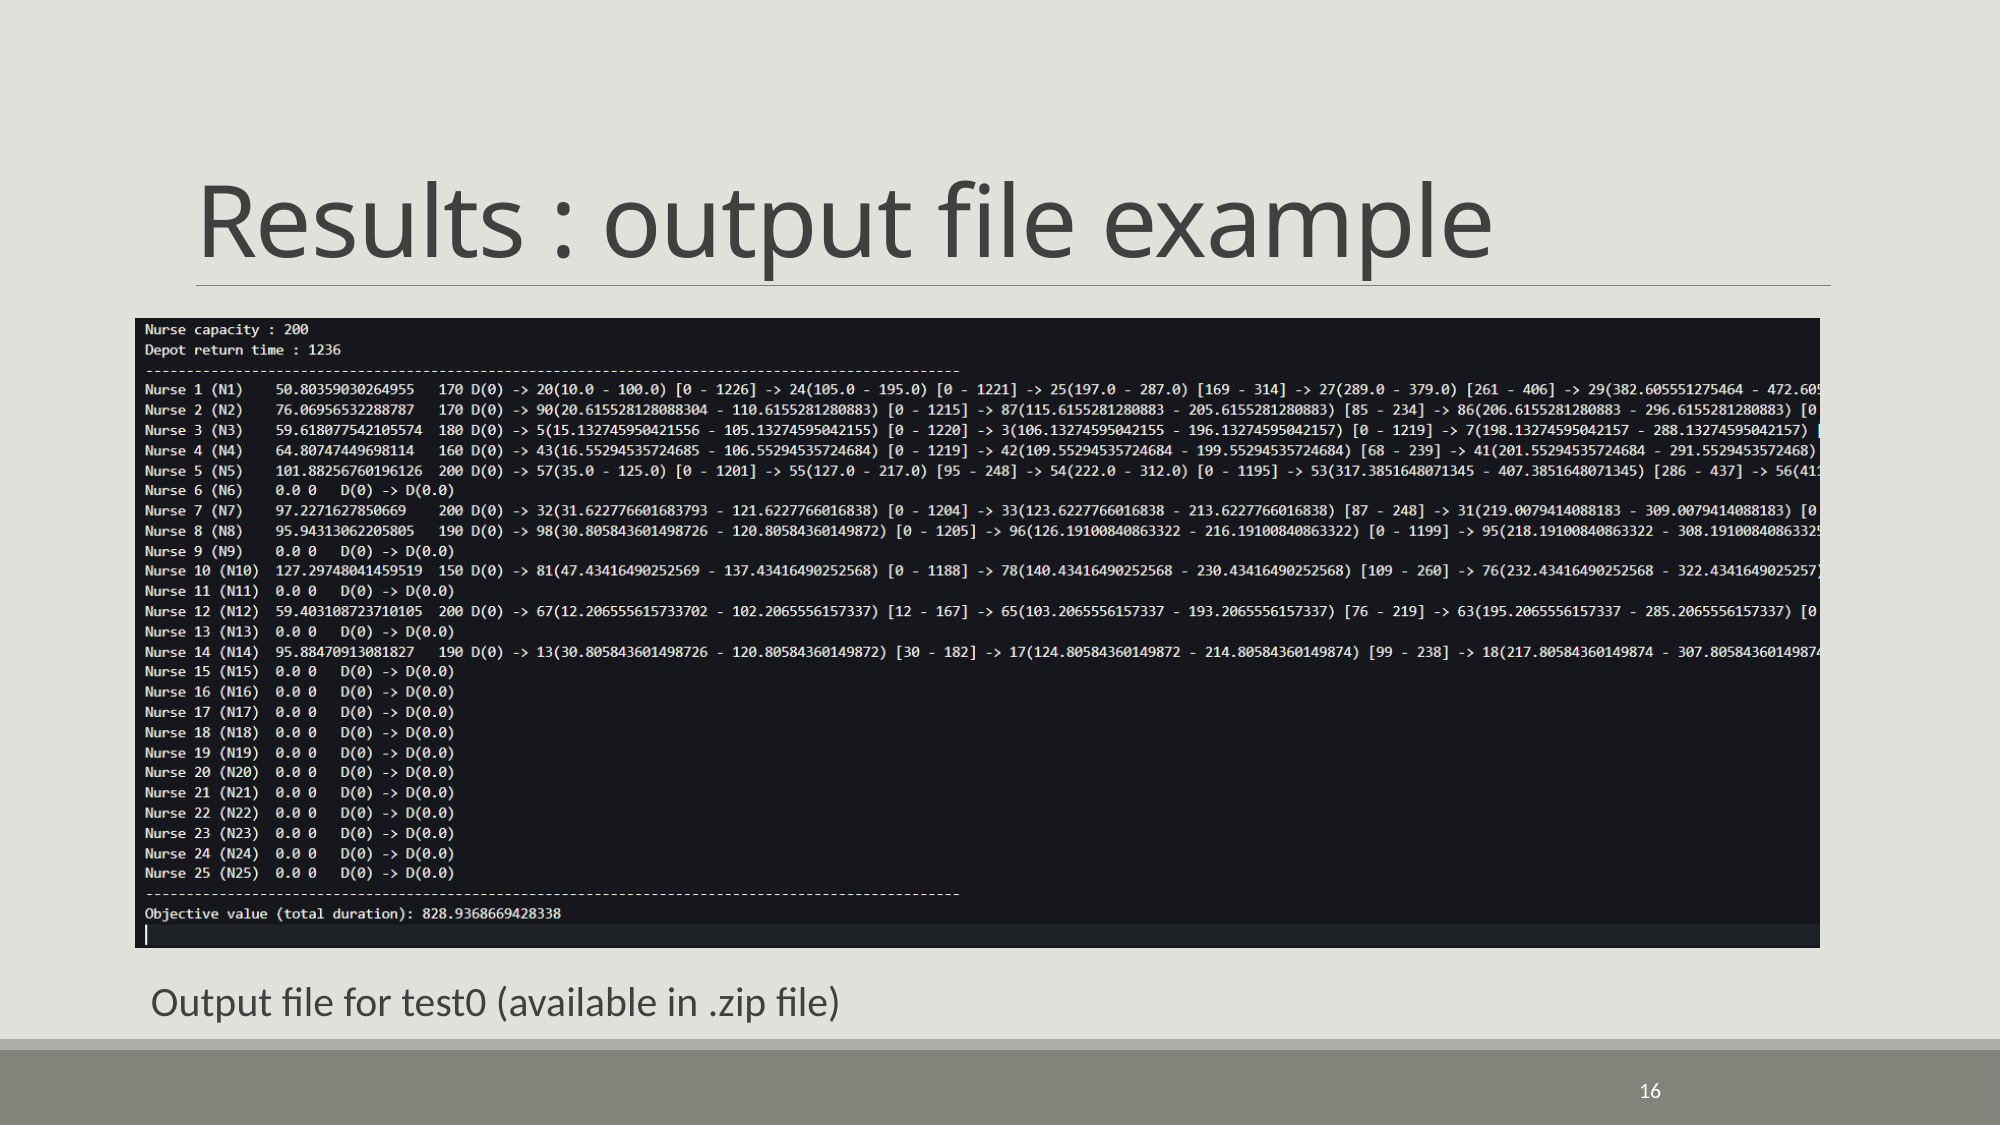

# Results : output file example
Output file for test0 (available in .zip file)